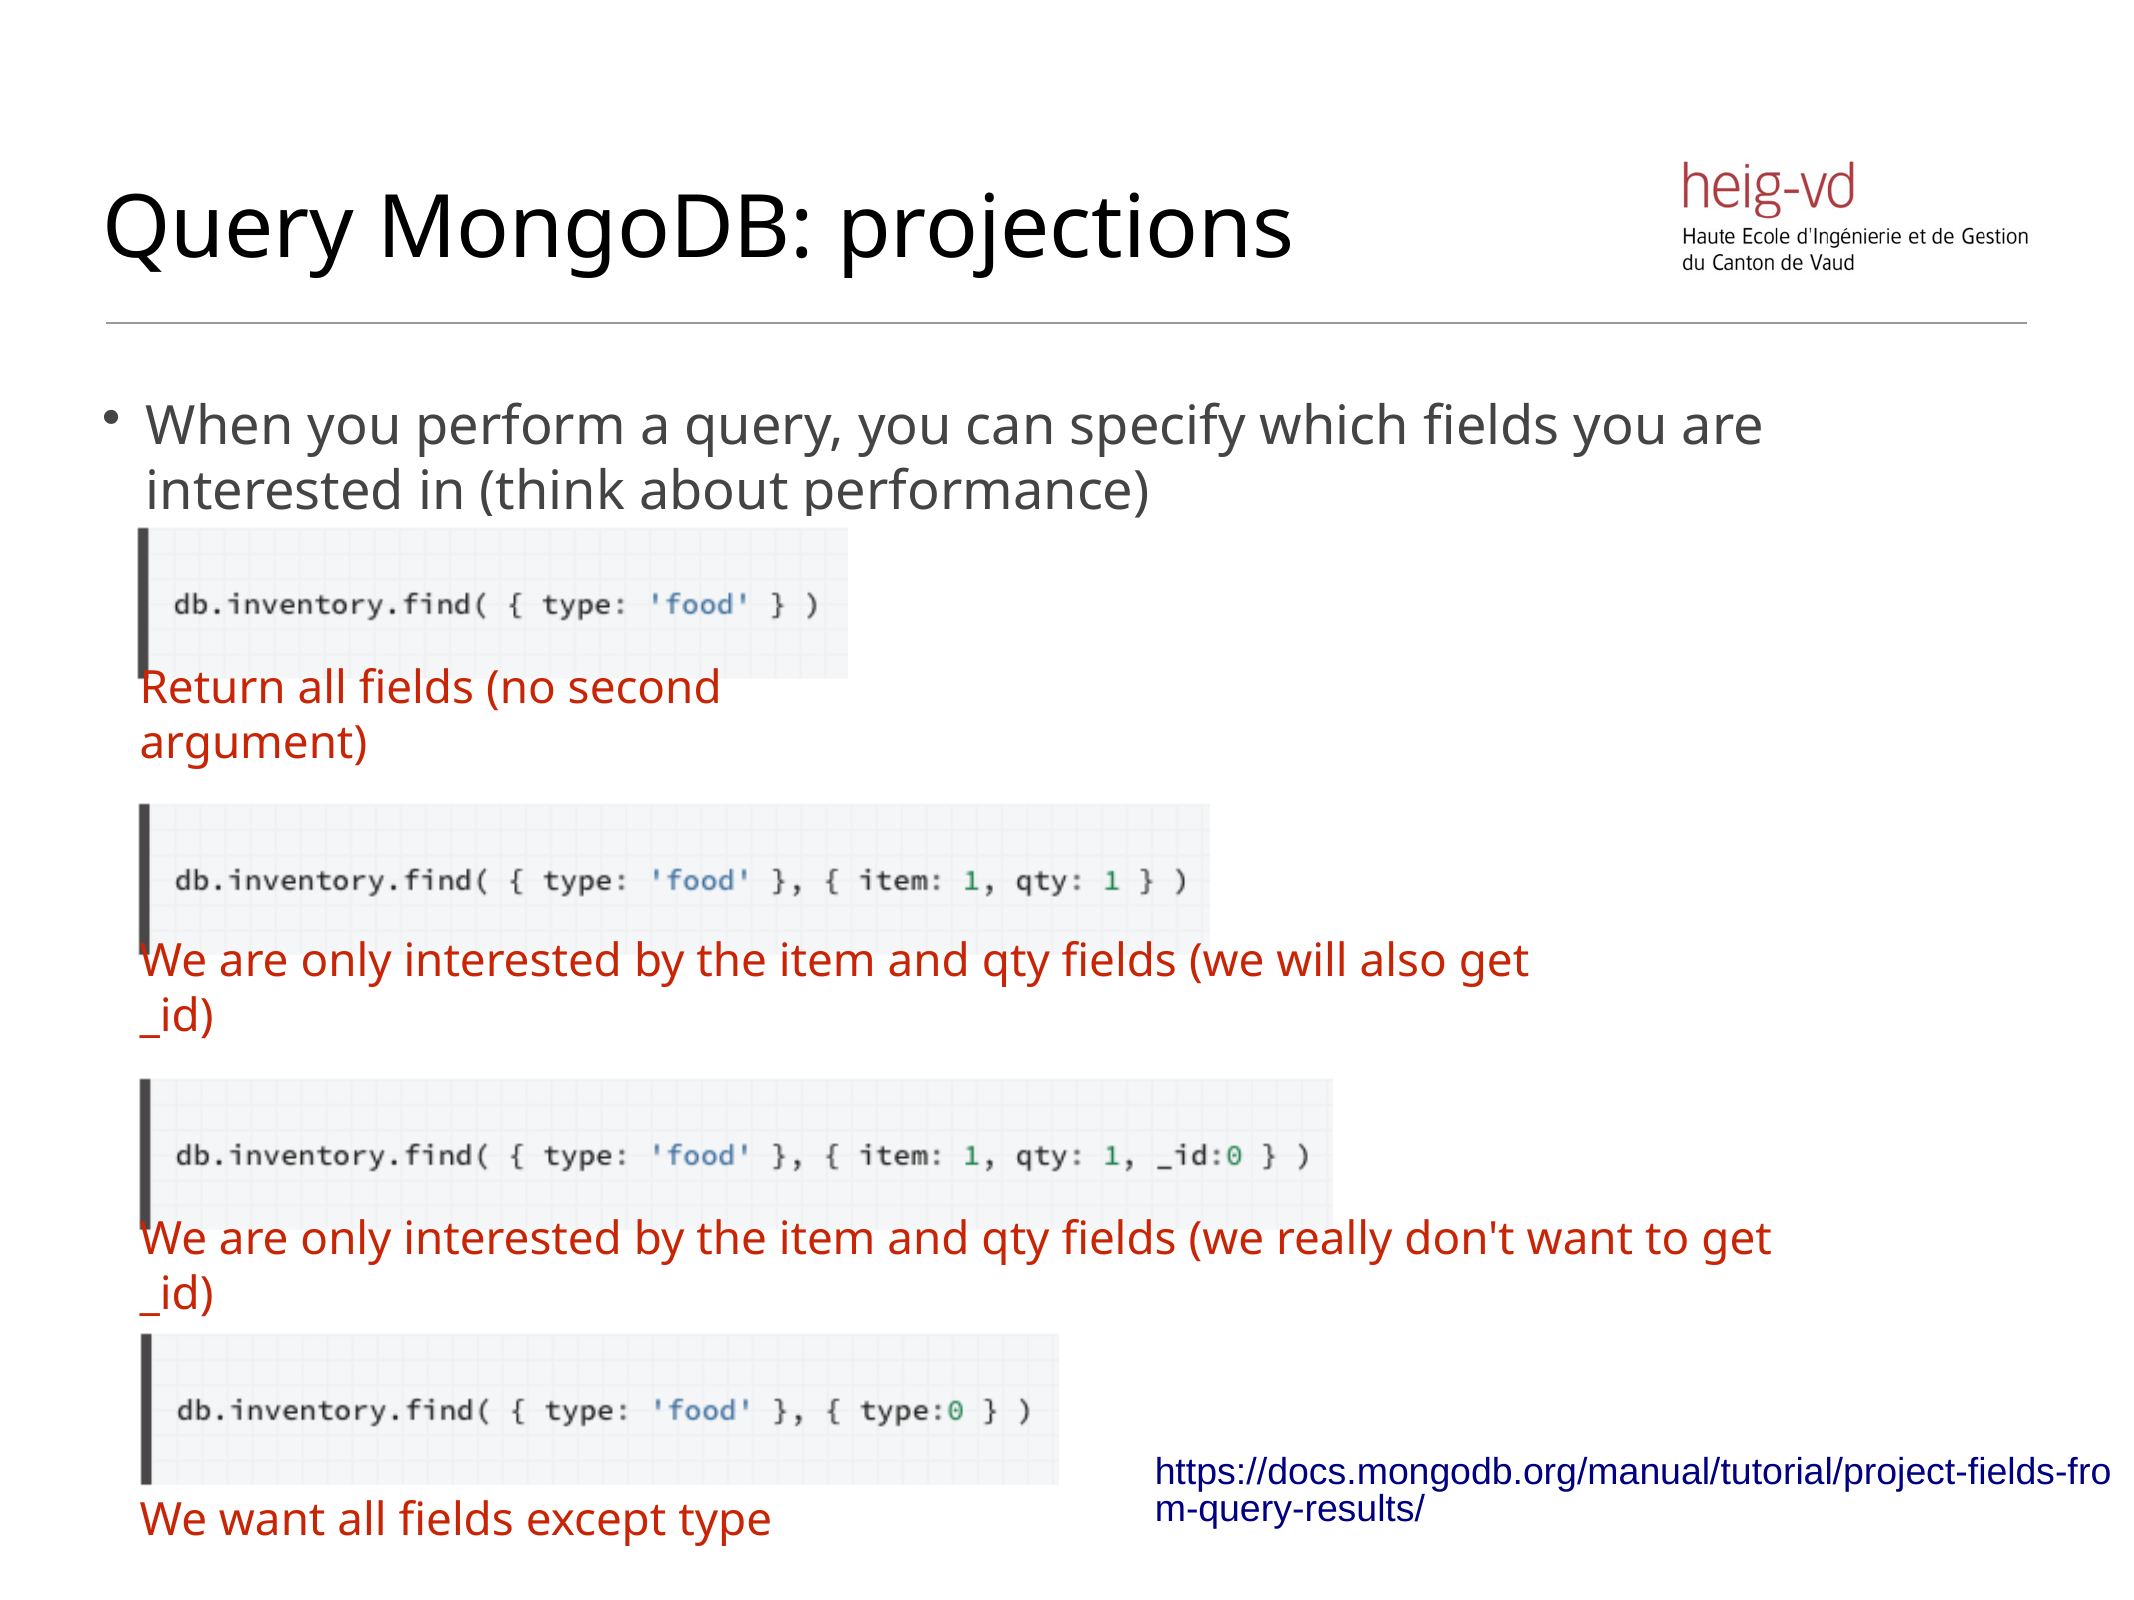

# Query MongoDB: projections
When you perform a query, you can specify which fields you are interested in (think about performance)
Return all fields (no second argument)
We are only interested by the item and qty fields (we will also get _id)
We are only interested by the item and qty fields (we really don't want to get _id)
https://docs.mongodb.org/manual/tutorial/project-fields-from-query-results/
We want all fields except type